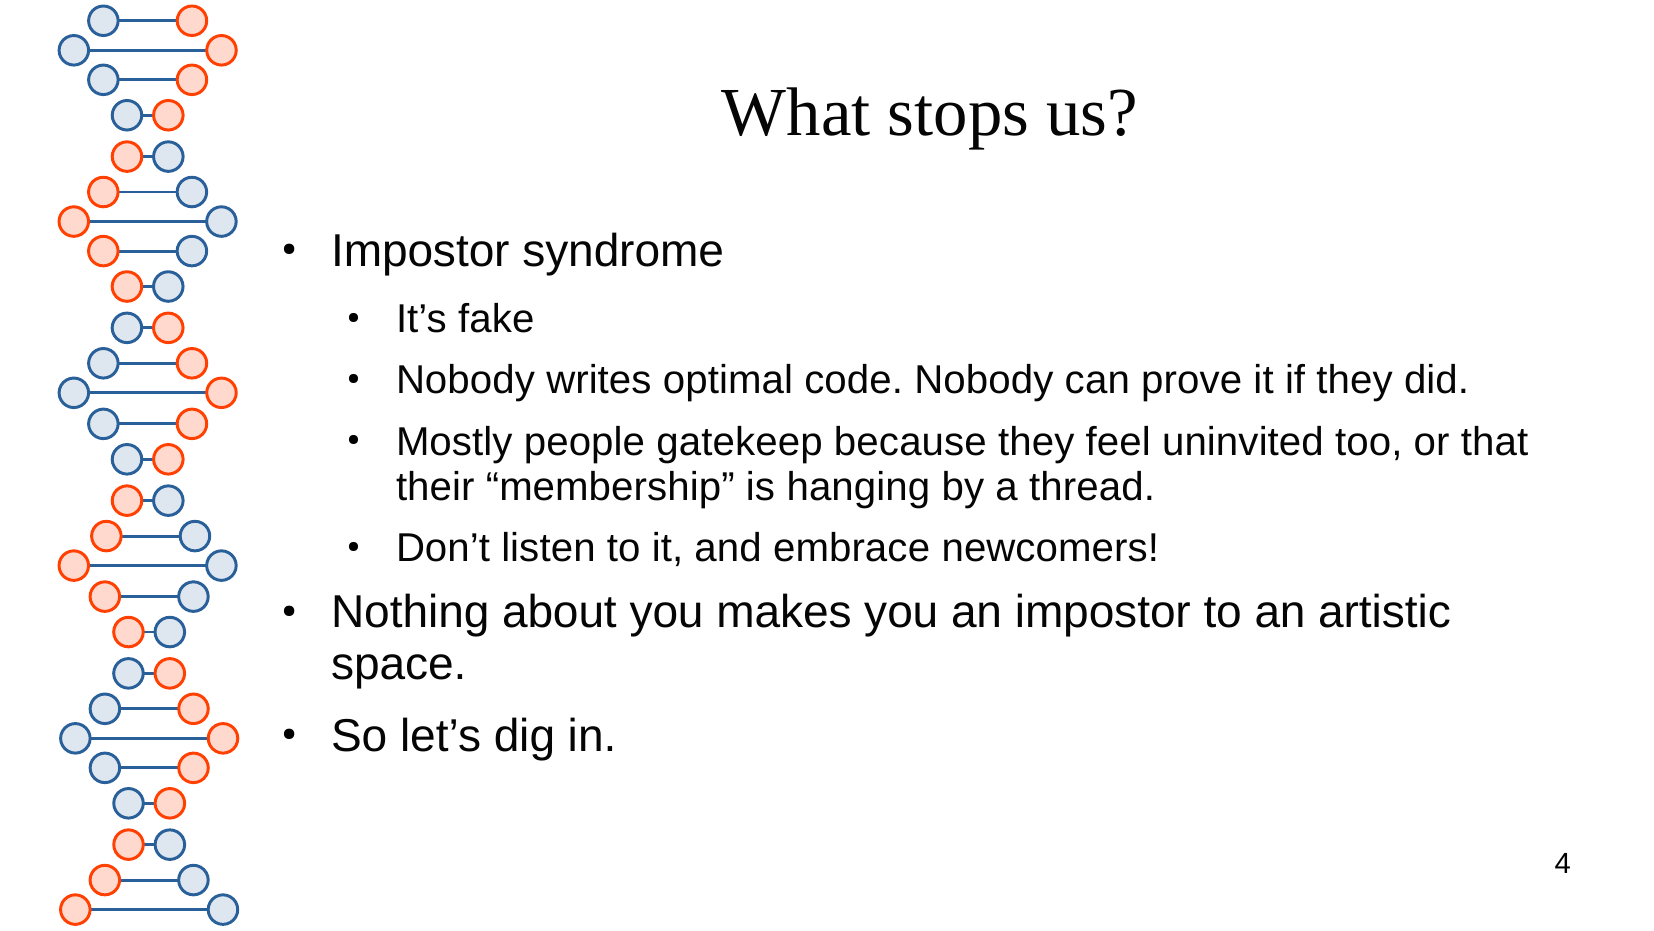

# What stops us?
Impostor syndrome
It’s fake
Nobody writes optimal code. Nobody can prove it if they did.
Mostly people gatekeep because they feel uninvited too, or that their “membership” is hanging by a thread.
Don’t listen to it, and embrace newcomers!
Nothing about you makes you an impostor to an artistic space.
So let’s dig in.
4